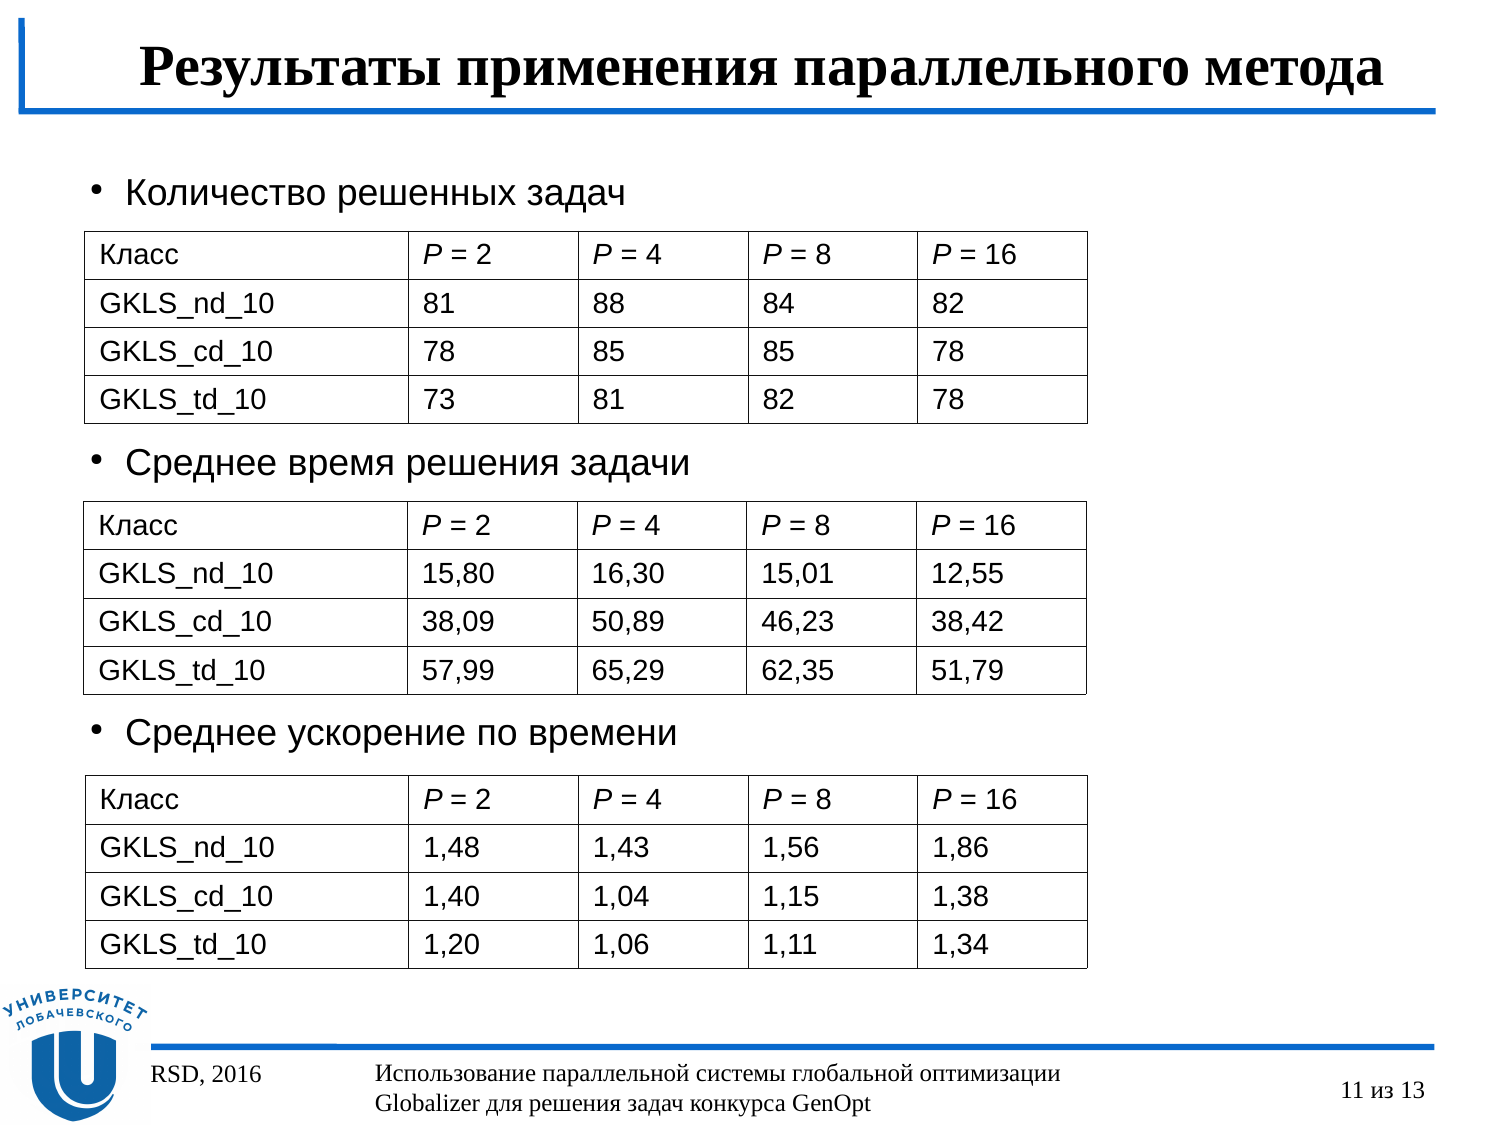

Результаты применения параллельного метода
Количество решенных задач
Среднее время решения задачи
Среднее ускорение по времени
| Класс | P = 2 | P = 4 | P = 8 | P = 16 |
| --- | --- | --- | --- | --- |
| GKLS\_nd\_10 | 81 | 88 | 84 | 82 |
| GKLS\_cd\_10 | 78 | 85 | 85 | 78 |
| GKLS\_td\_10 | 73 | 81 | 82 | 78 |
| Класс | P = 2 | P = 4 | P = 8 | P = 16 |
| --- | --- | --- | --- | --- |
| GKLS\_nd\_10 | 15,80 | 16,30 | 15,01 | 12,55 |
| GKLS\_cd\_10 | 38,09 | 50,89 | 46,23 | 38,42 |
| GKLS\_td\_10 | 57,99 | 65,29 | 62,35 | 51,79 |
| Класс | P = 2 | P = 4 | P = 8 | P = 16 |
| --- | --- | --- | --- | --- |
| GKLS\_nd\_10 | 1,48 | 1,43 | 1,56 | 1,86 |
| GKLS\_cd\_10 | 1,40 | 1,04 | 1,15 | 1,38 |
| GKLS\_td\_10 | 1,20 | 1,06 | 1,11 | 1,34 |